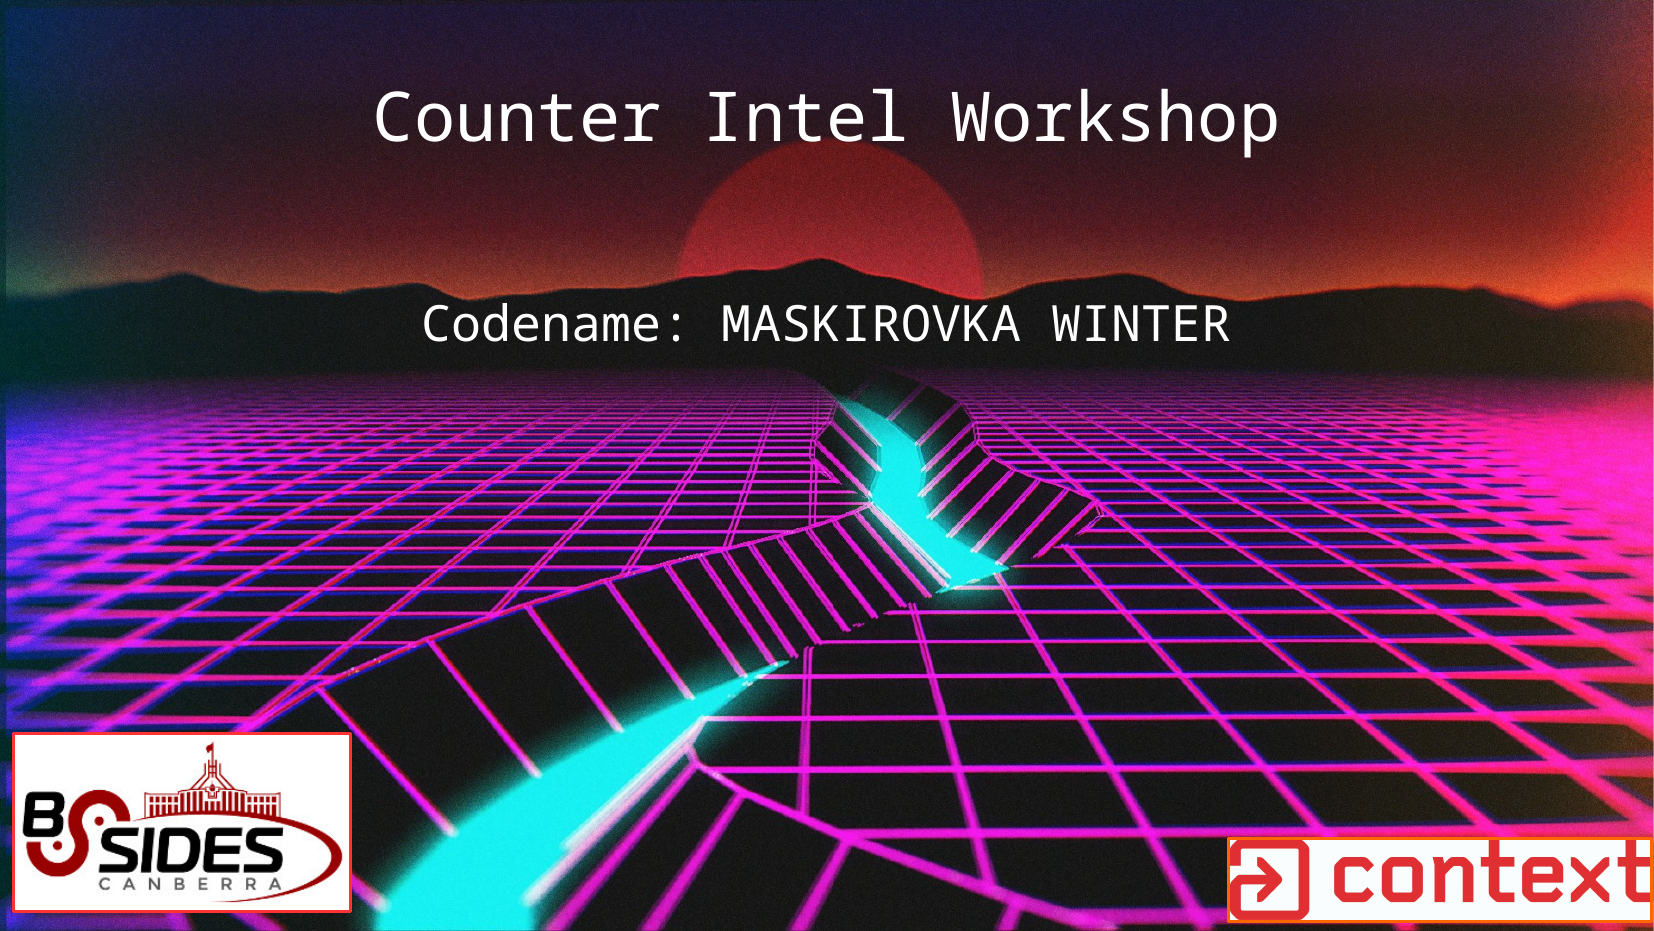

# Counter Intel Workshop
Codename: MASKIROVKA WINTER